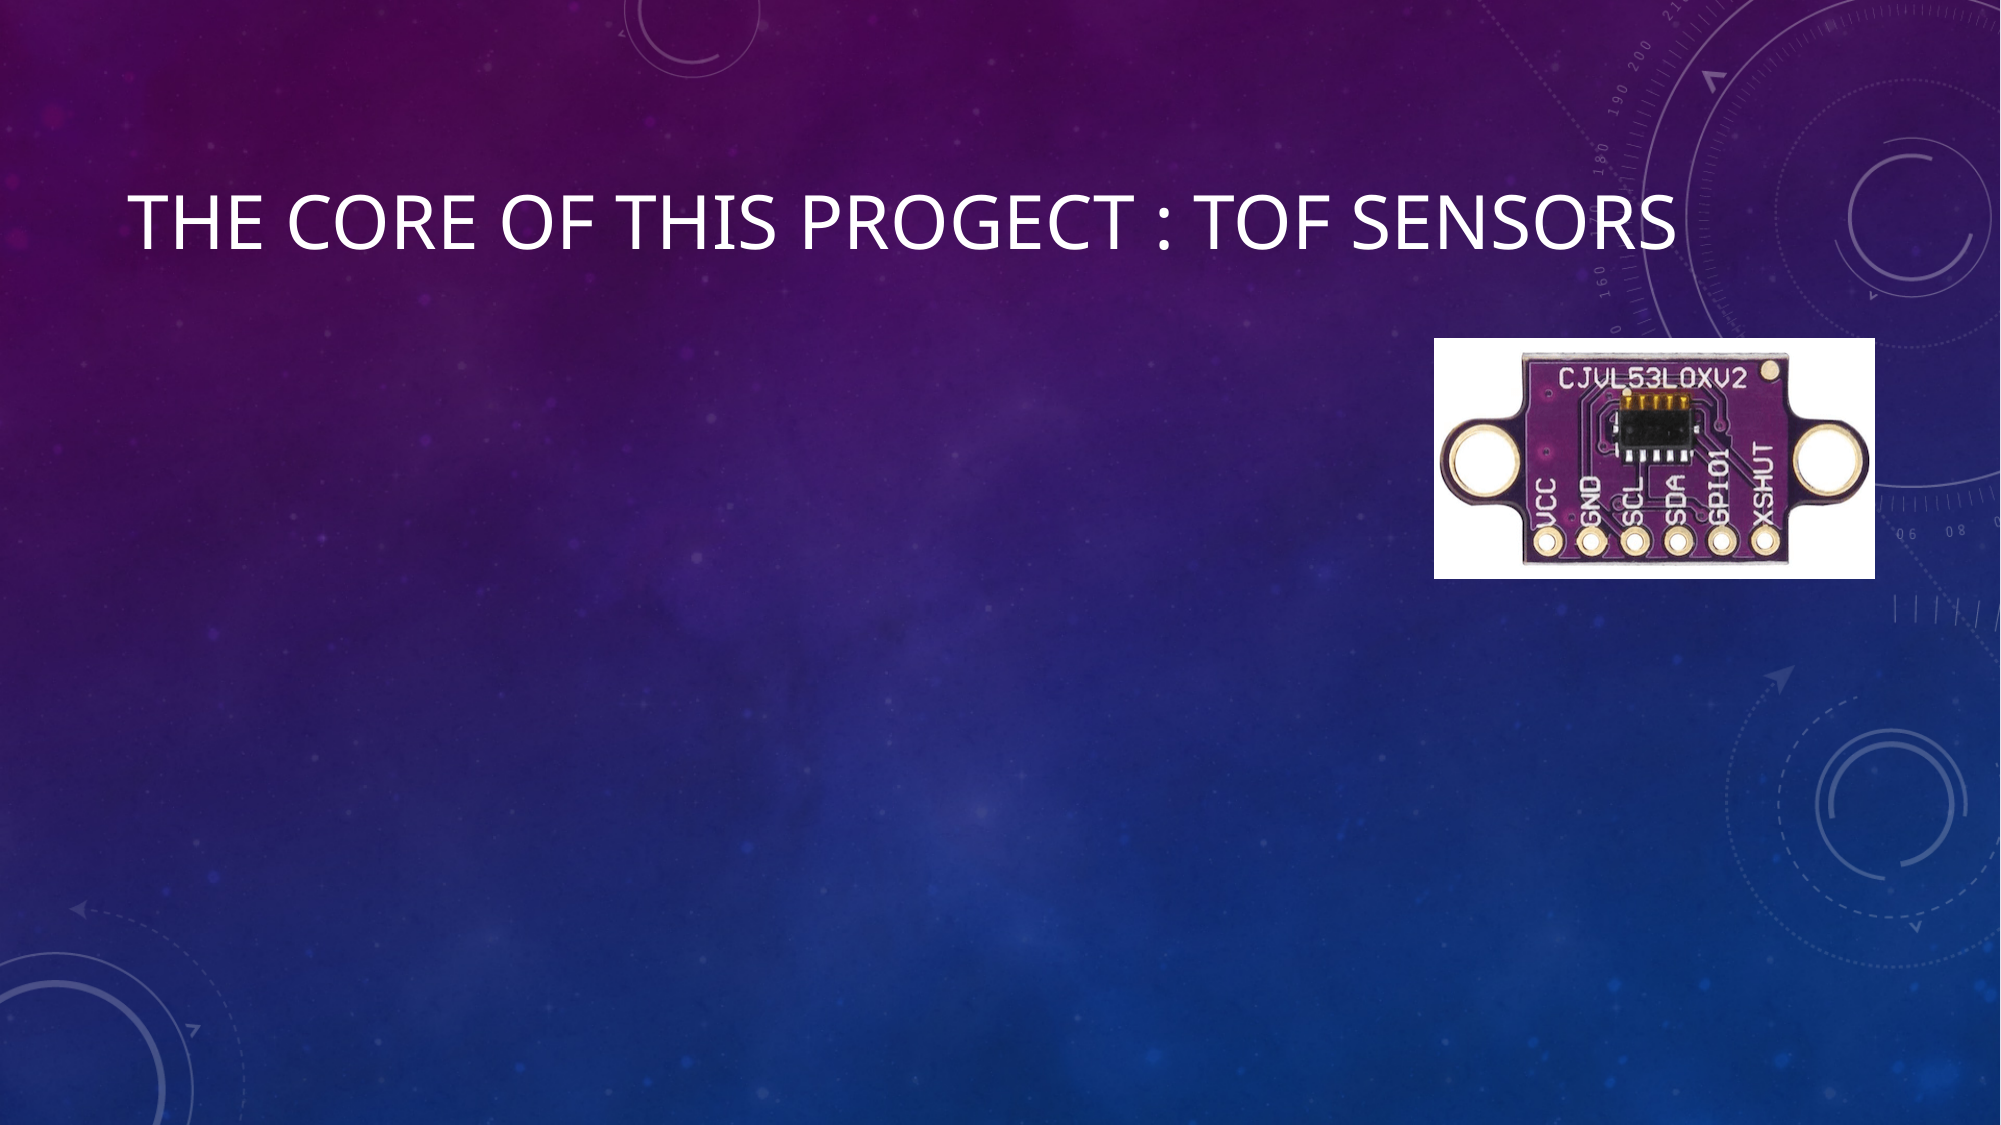

# The core of this progect : Tof sensors